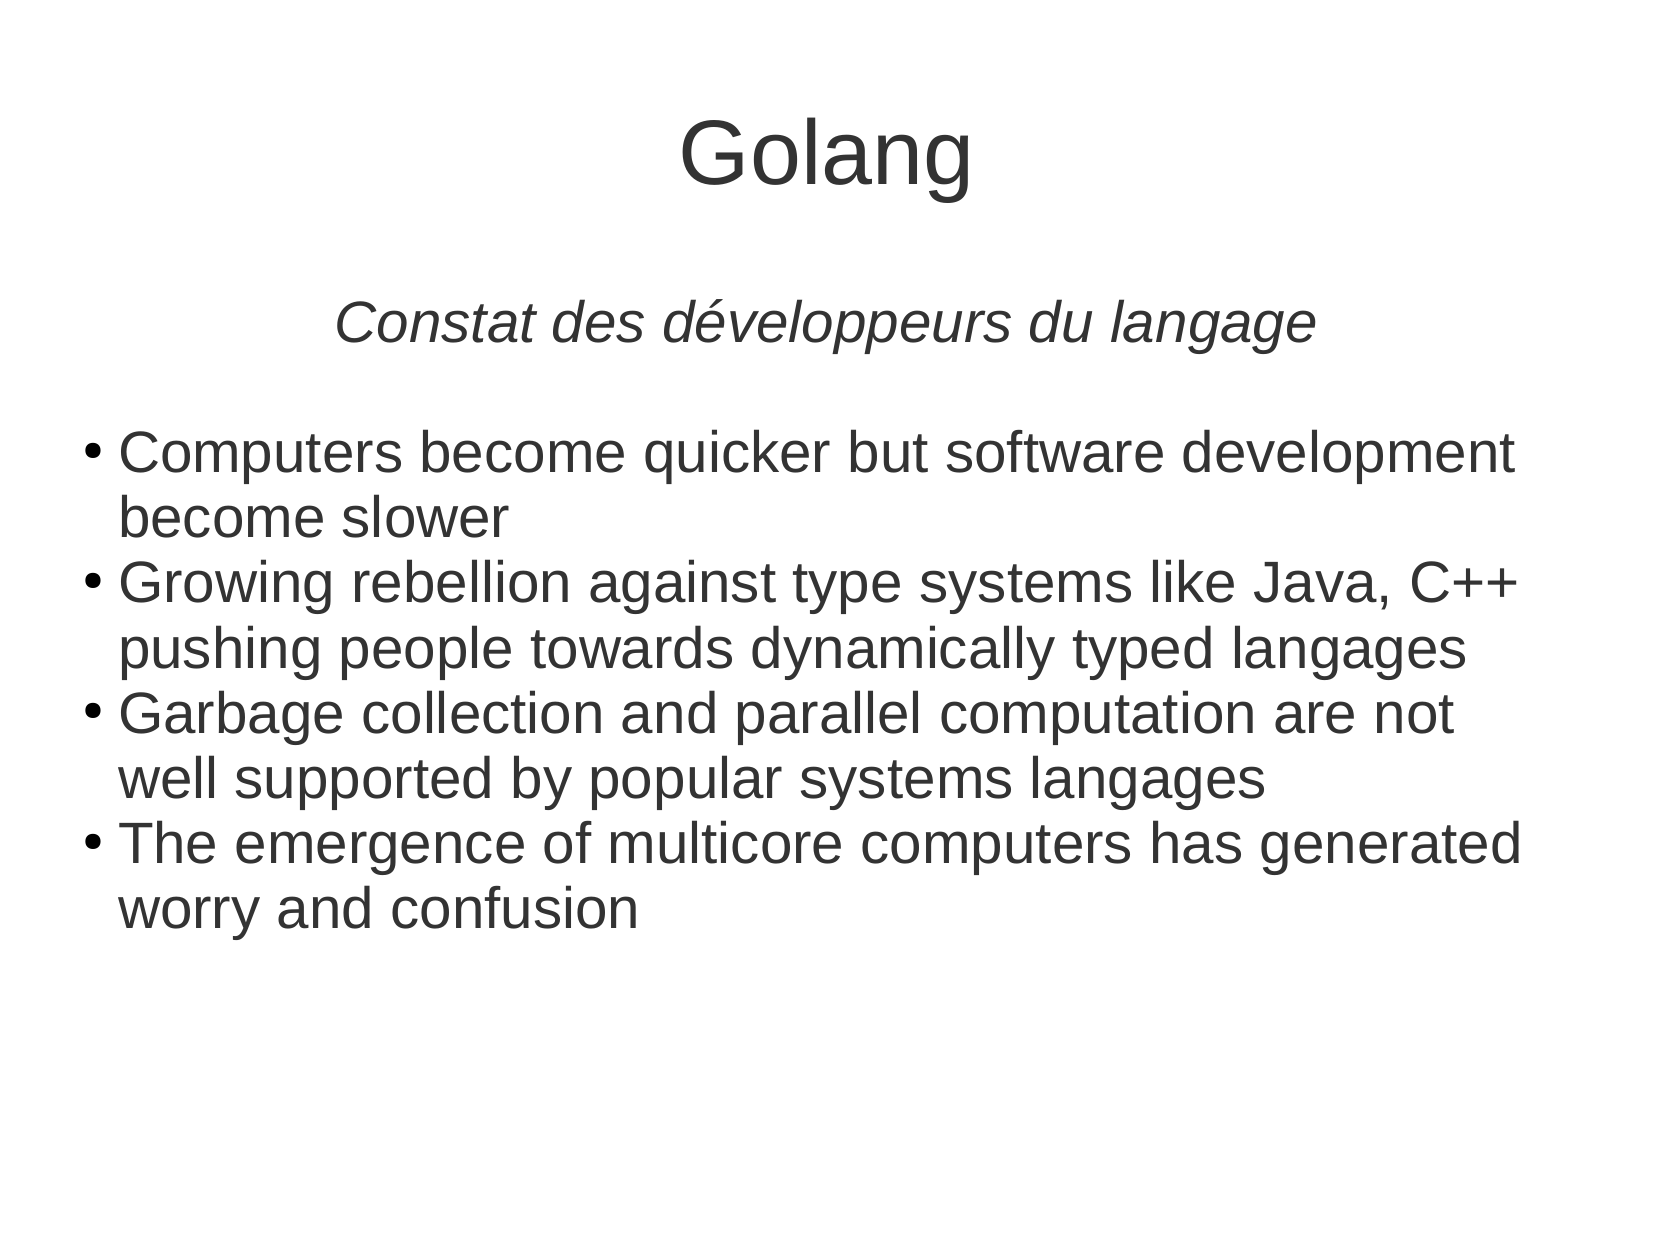

# Golang
Constat des développeurs du langage
Computers become quicker but software development become slower
Growing rebellion against type systems like Java, C++ pushing people towards dynamically typed langages
Garbage collection and parallel computation are not well supported by popular systems langages
The emergence of multicore computers has generated worry and confusion